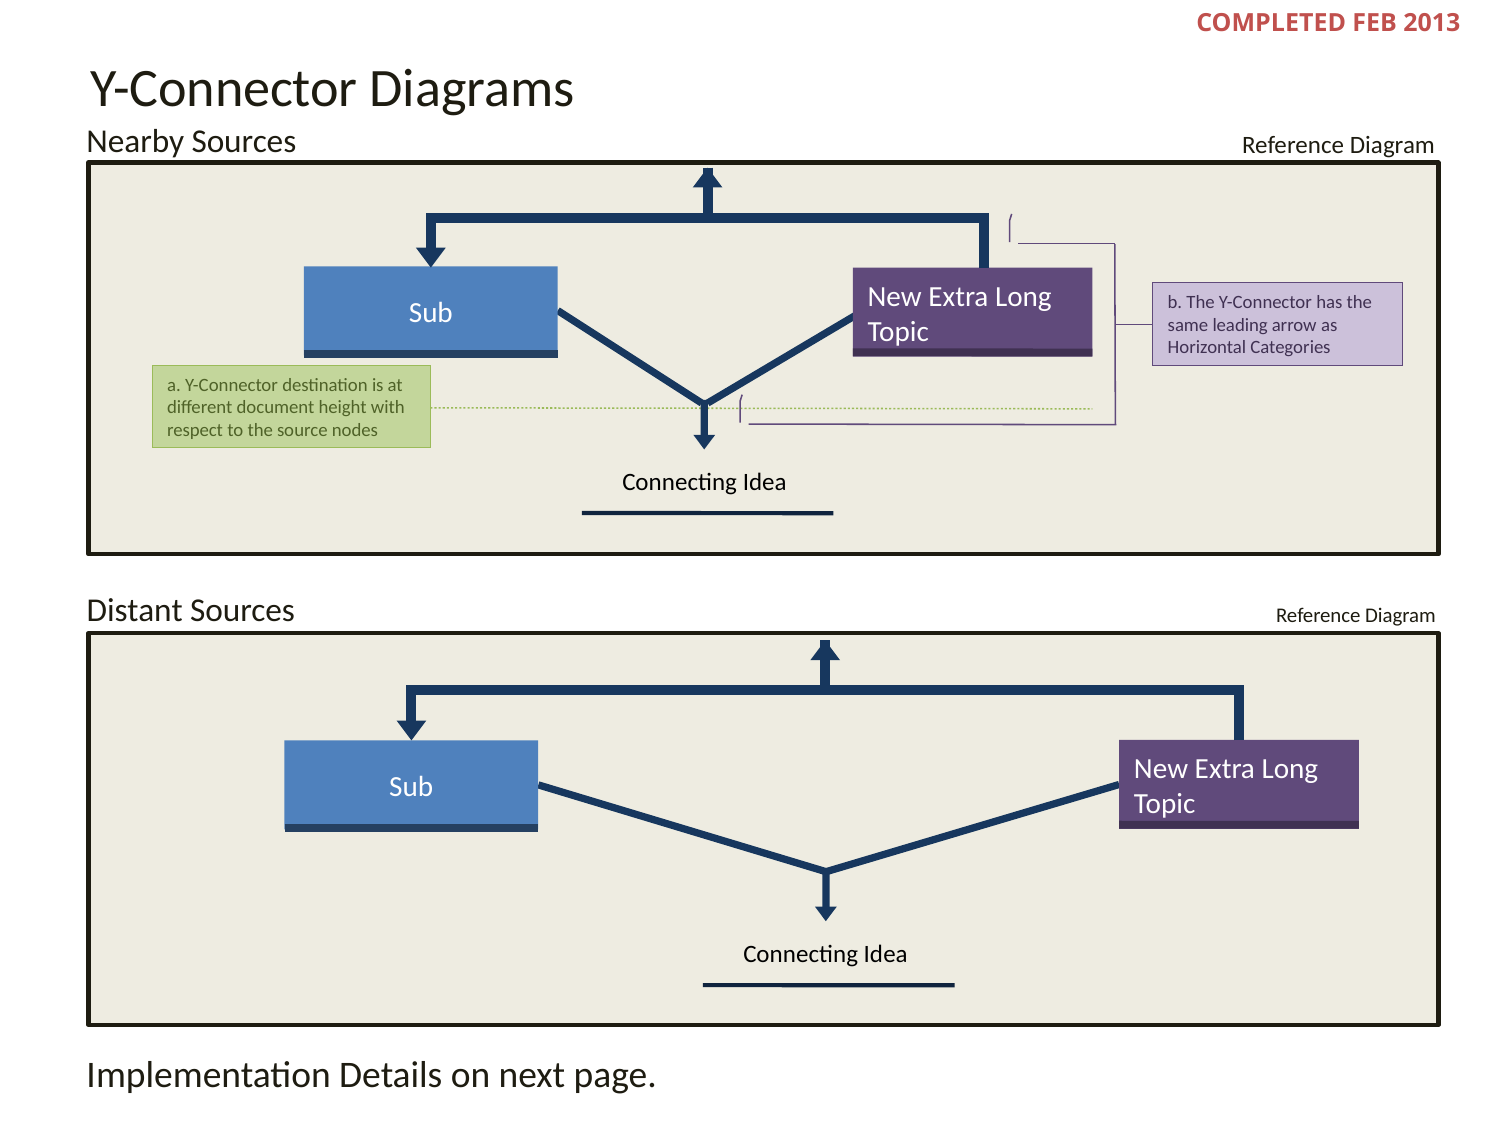

COMPLETED FEB 2013
# Y-Connector Diagrams
Nearby Sources
Reference Diagram
Sub
New Extra Long Topic
b. The Y-Connector has the same leading arrow as Horizontal Categories
a. Y-Connector destination is at different document height with respect to the source nodes
Connecting Idea
Distant Sources
Reference Diagram
New Extra Long Topic
Sub
Connecting Idea
Implementation Details on next page.